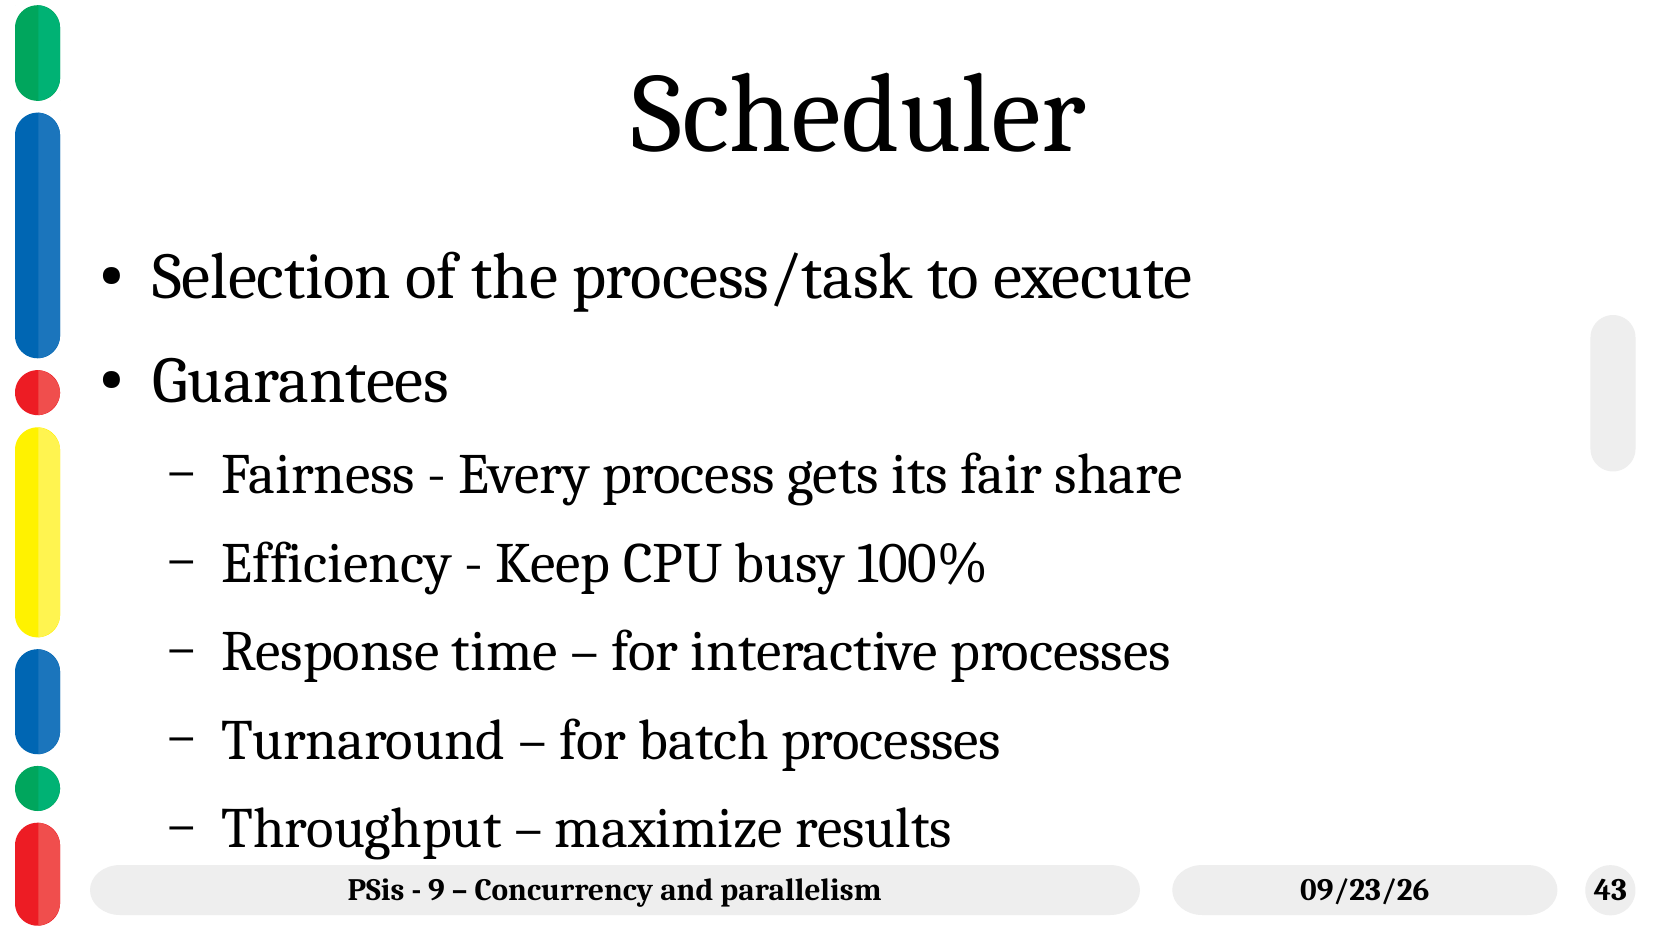

# Scheduler
Selection of the process/task to execute
Guarantees
Fairness - Every process gets its fair share
Efficiency - Keep CPU busy 100%
Response time – for interactive processes
Turnaround – for batch processes
Throughput – maximize results
PSis - 9 – Concurrency and parallelism
43